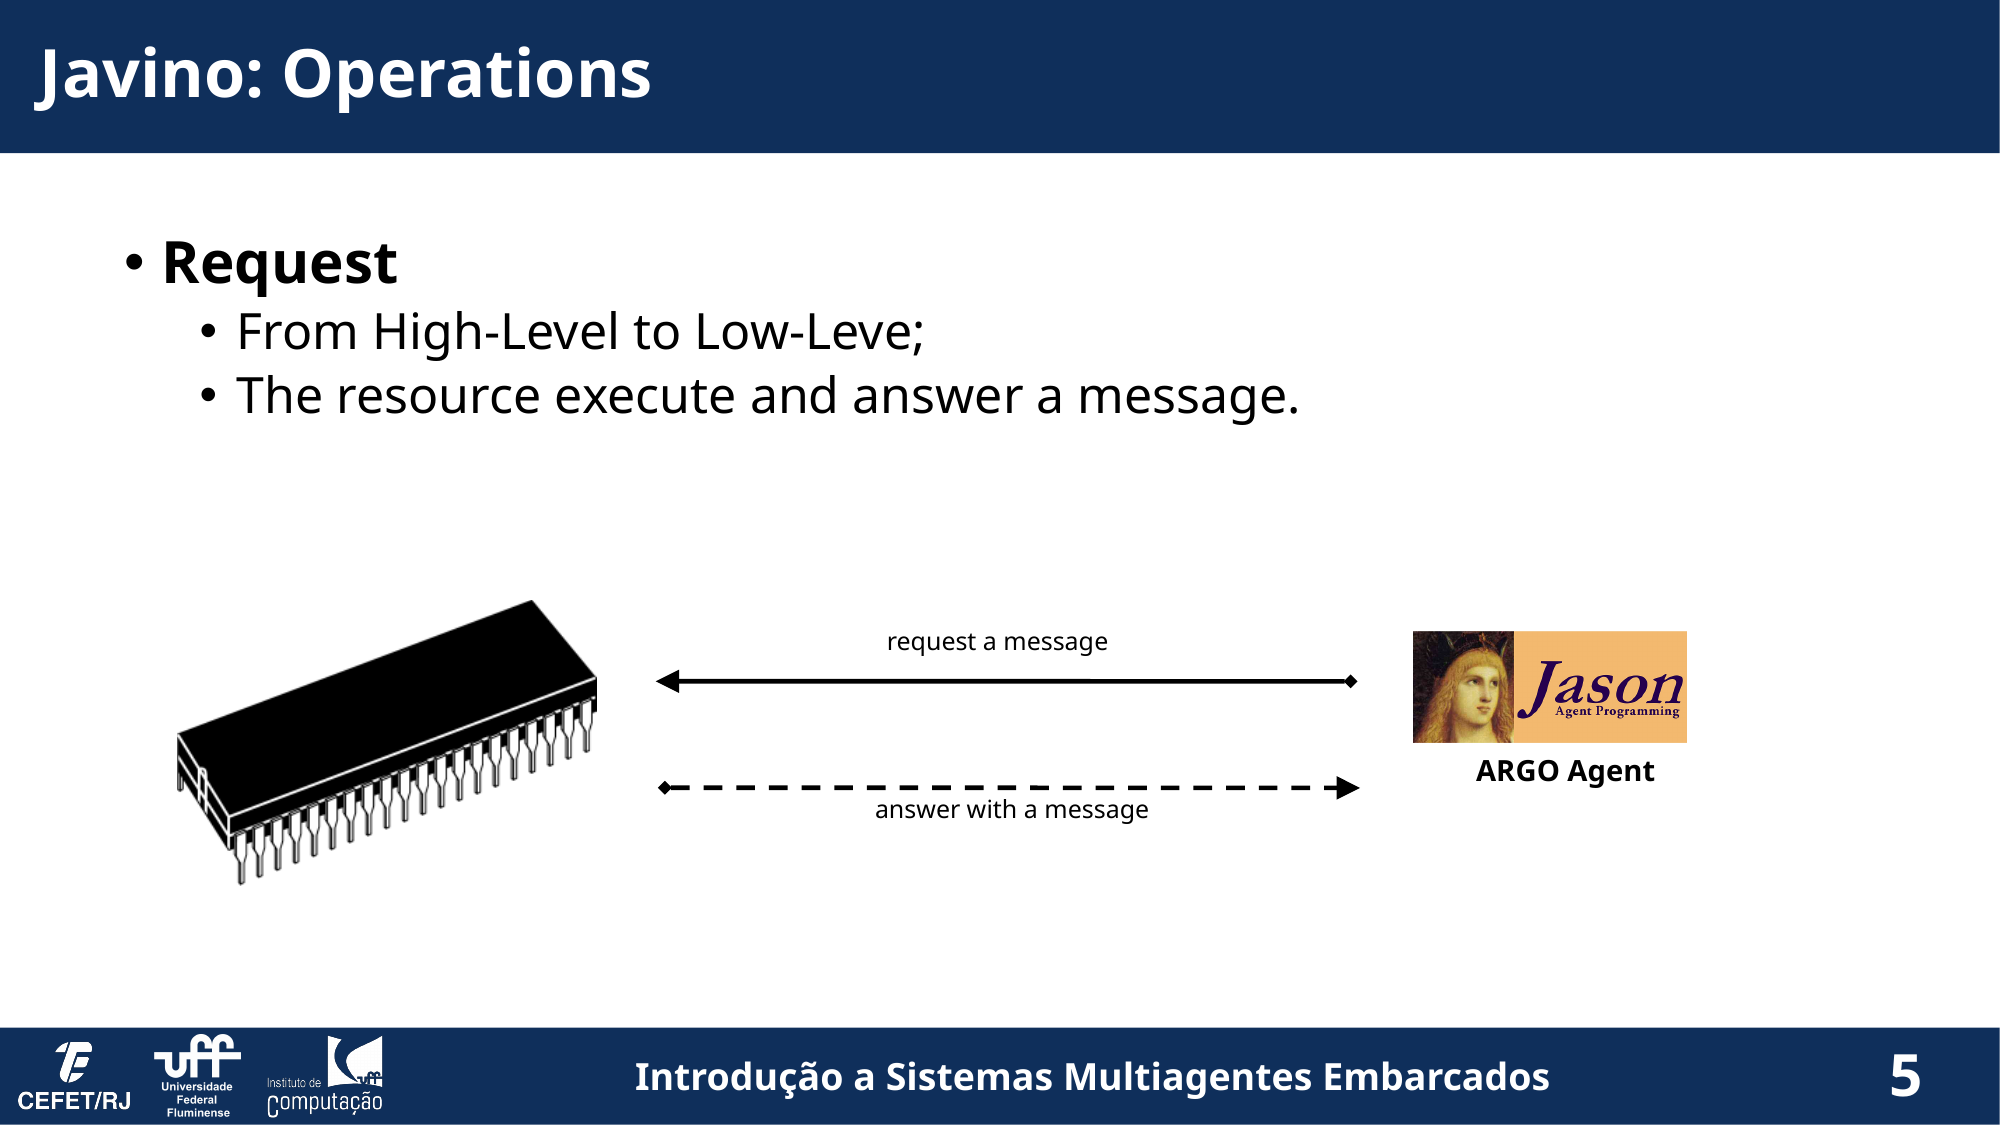

Javino: Operations
Request
From High-Level to Low-Leve;
The resource execute and answer a message.
request a message
ARGO Agent
answer with a message